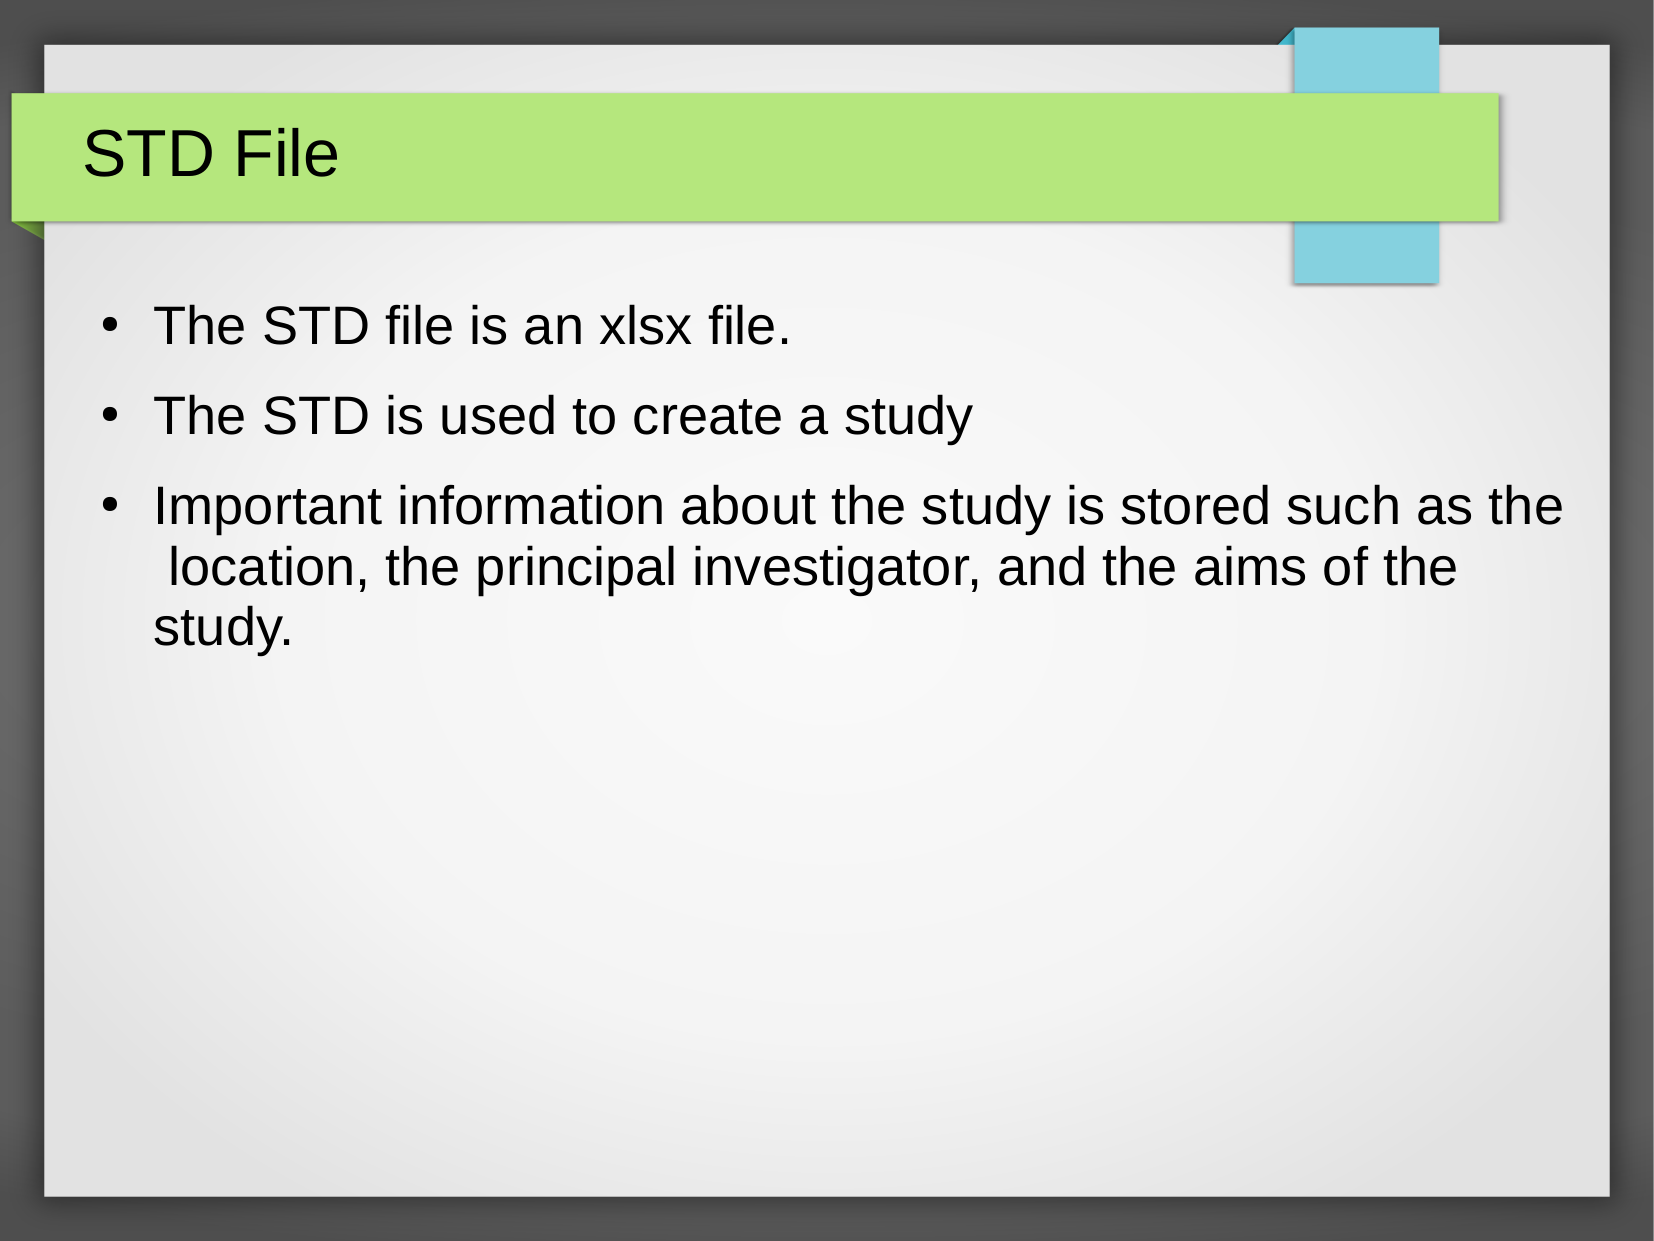

# STD File
The STD file is an xlsx file.
The STD is used to create a study
Important information about the study is stored such as the location, the principal investigator, and the aims of the study.